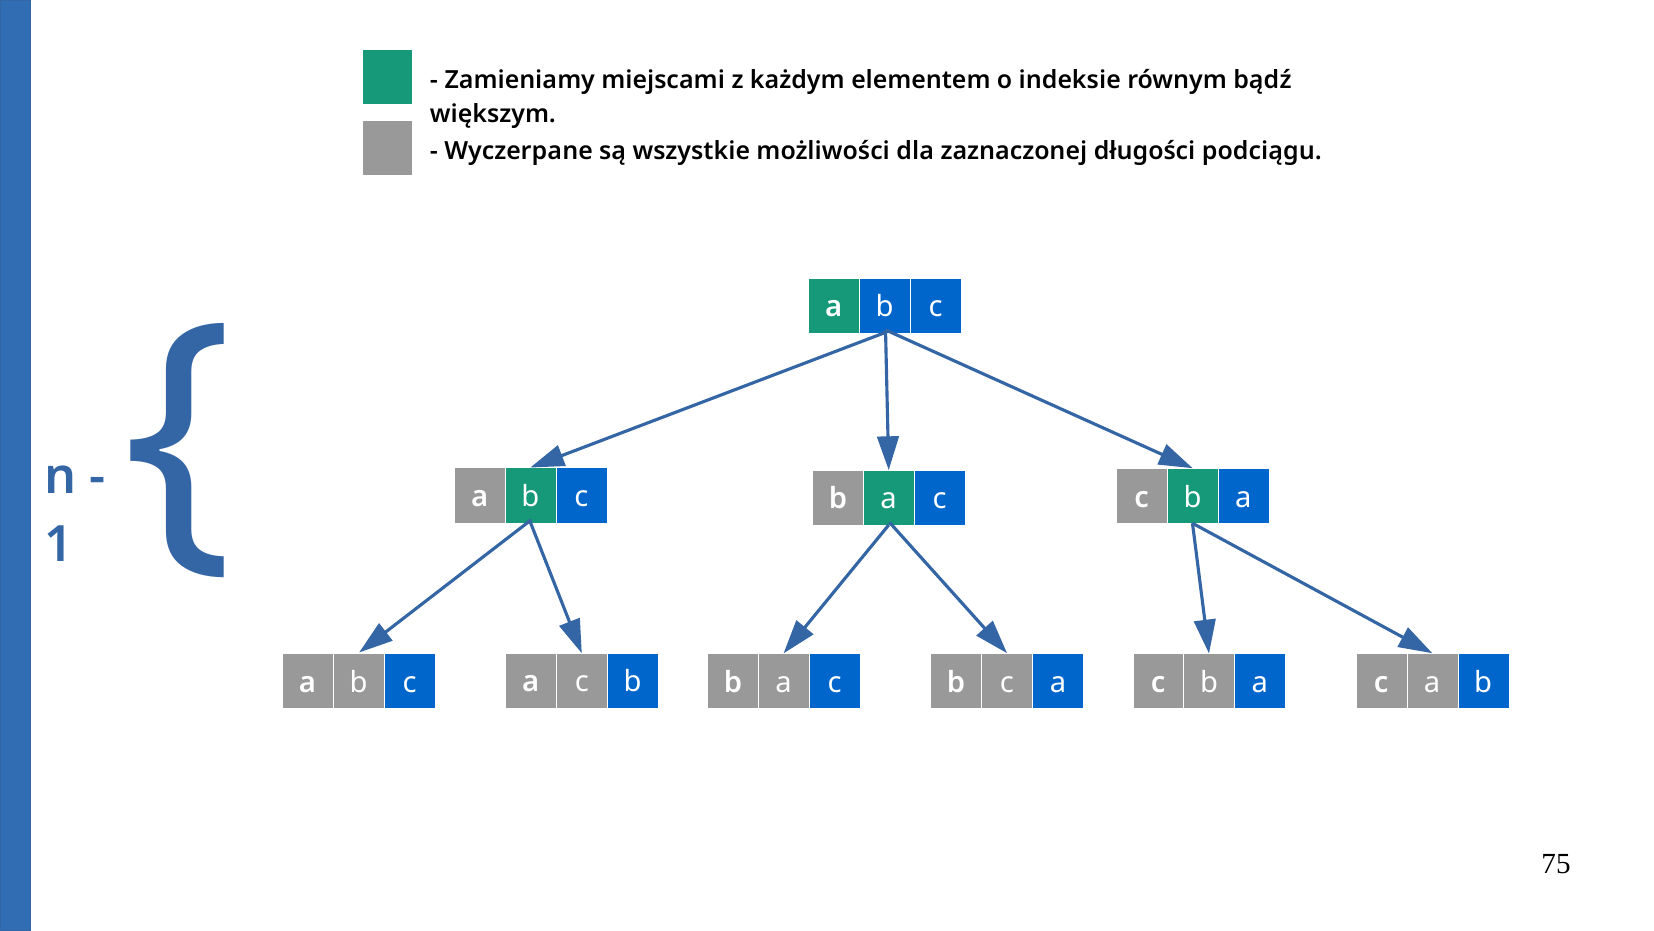

| |
| --- |
- Zamieniamy miejscami z każdym elementem o indeksie równym bądź większym.
| |
| --- |
- Wyczerpane są wszystkie możliwości dla zaznaczonej długości podciągu.
}
| a | b | c |
| --- | --- | --- |
n - 1
| a | b | c |
| --- | --- | --- |
| c | b | a |
| --- | --- | --- |
| b | a | c |
| --- | --- | --- |
| a | c | b |
| --- | --- | --- |
| b | c | a |
| --- | --- | --- |
| a | b | c |
| --- | --- | --- |
| c | a | b |
| --- | --- | --- |
| b | a | c |
| --- | --- | --- |
| c | b | a |
| --- | --- | --- |
75